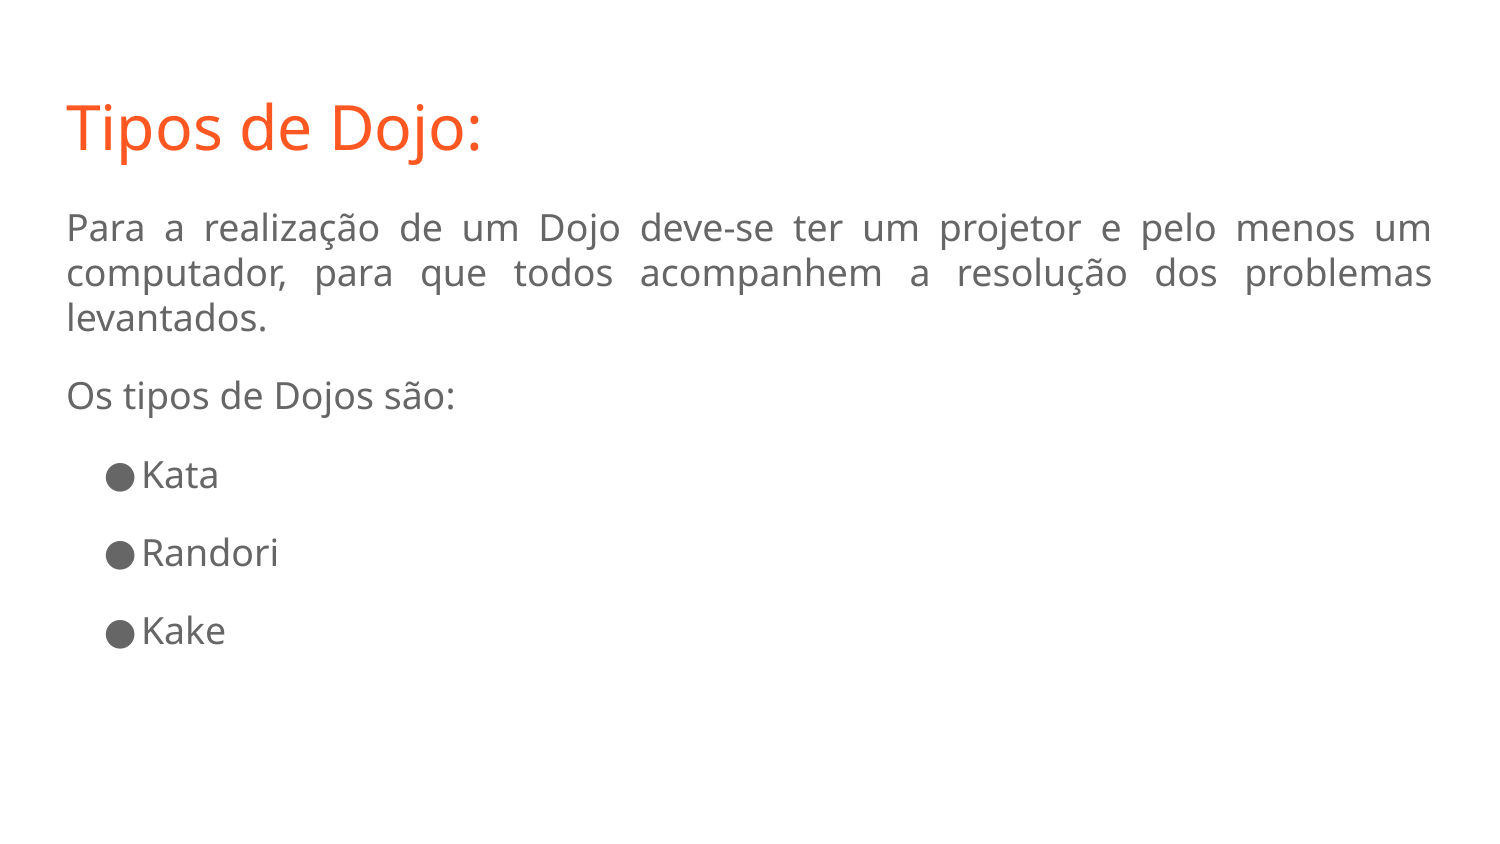

# Tipos de Dojo:
Para a realização de um Dojo deve-se ter um projetor e pelo menos um computador, para que todos acompanhem a resolução dos problemas levantados.
Os tipos de Dojos são:
Kata
Randori
Kake